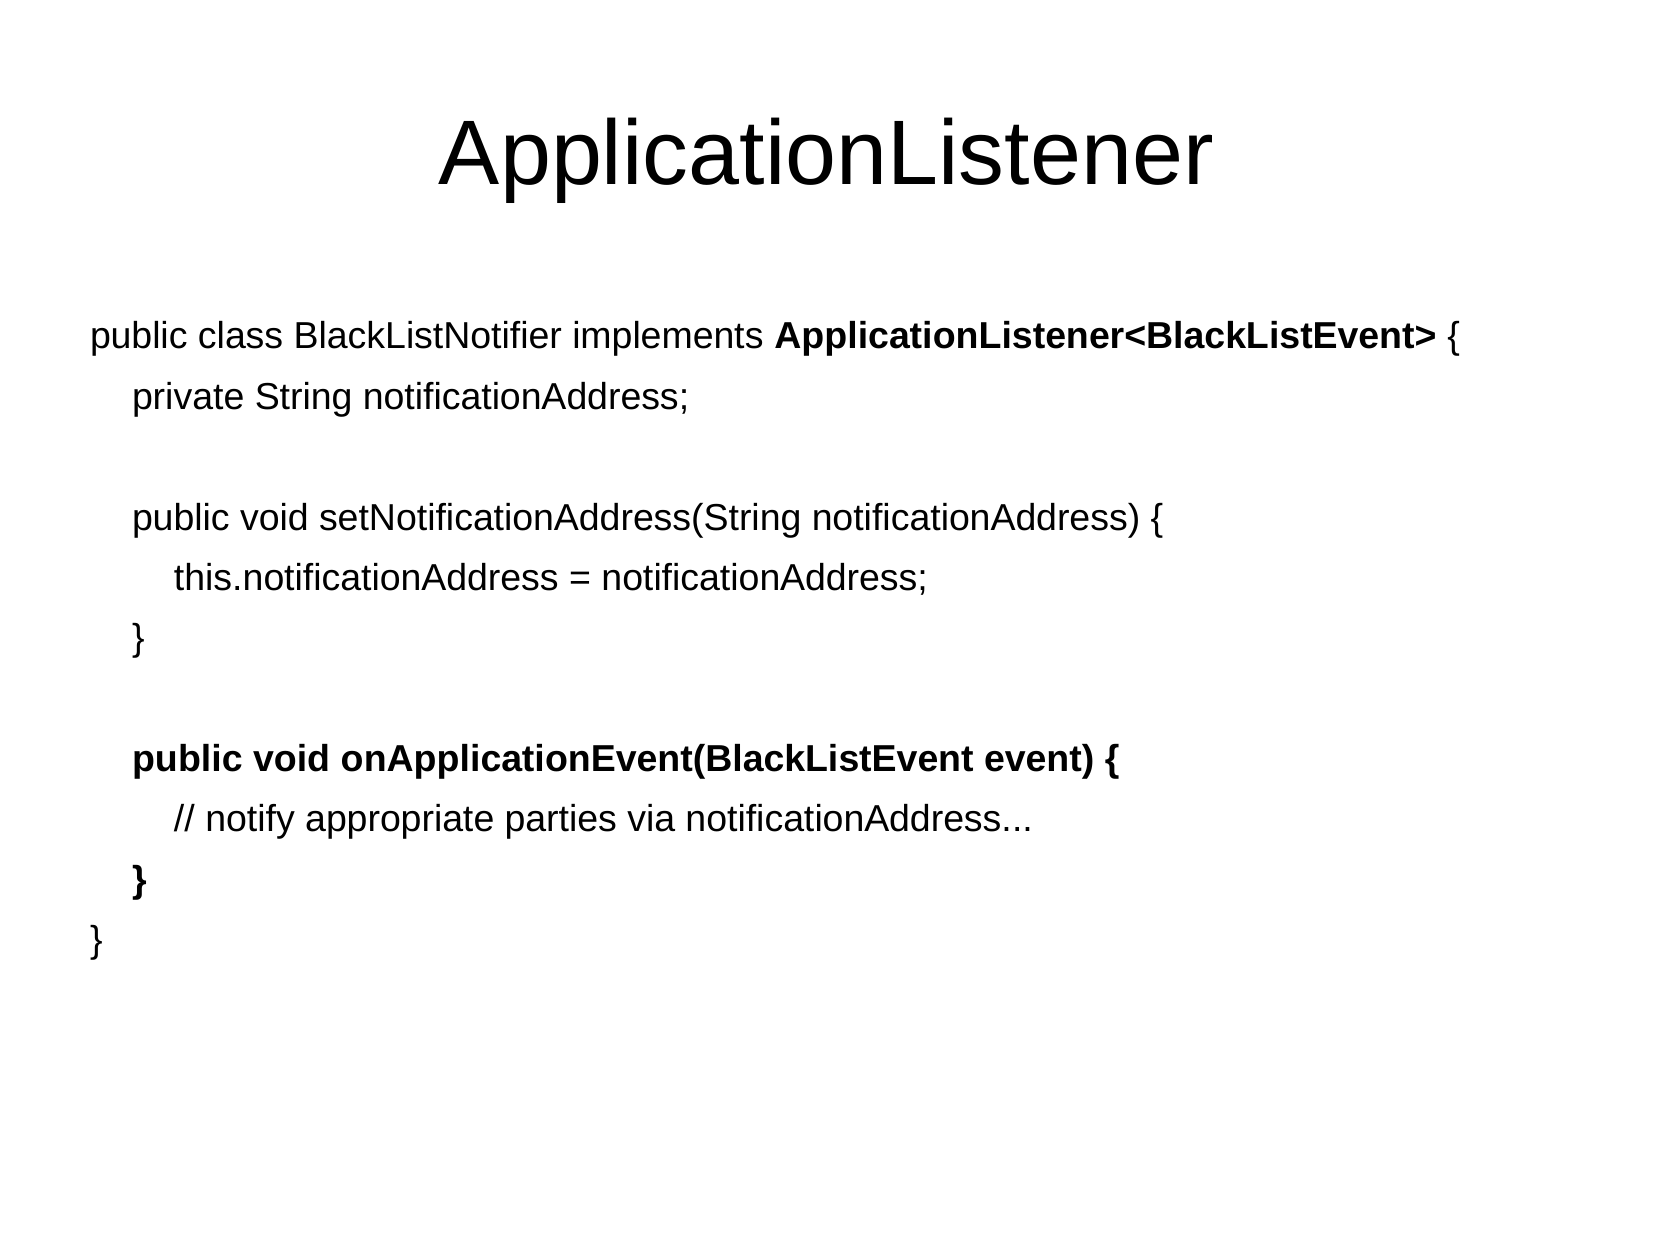

# ApplicationListener
public class BlackListNotifier implements ApplicationListener<BlackListEvent> {
 private String notificationAddress;
 public void setNotificationAddress(String notificationAddress) {
 this.notificationAddress = notificationAddress;
 }
 public void onApplicationEvent(BlackListEvent event) {
 // notify appropriate parties via notificationAddress...
 }
}